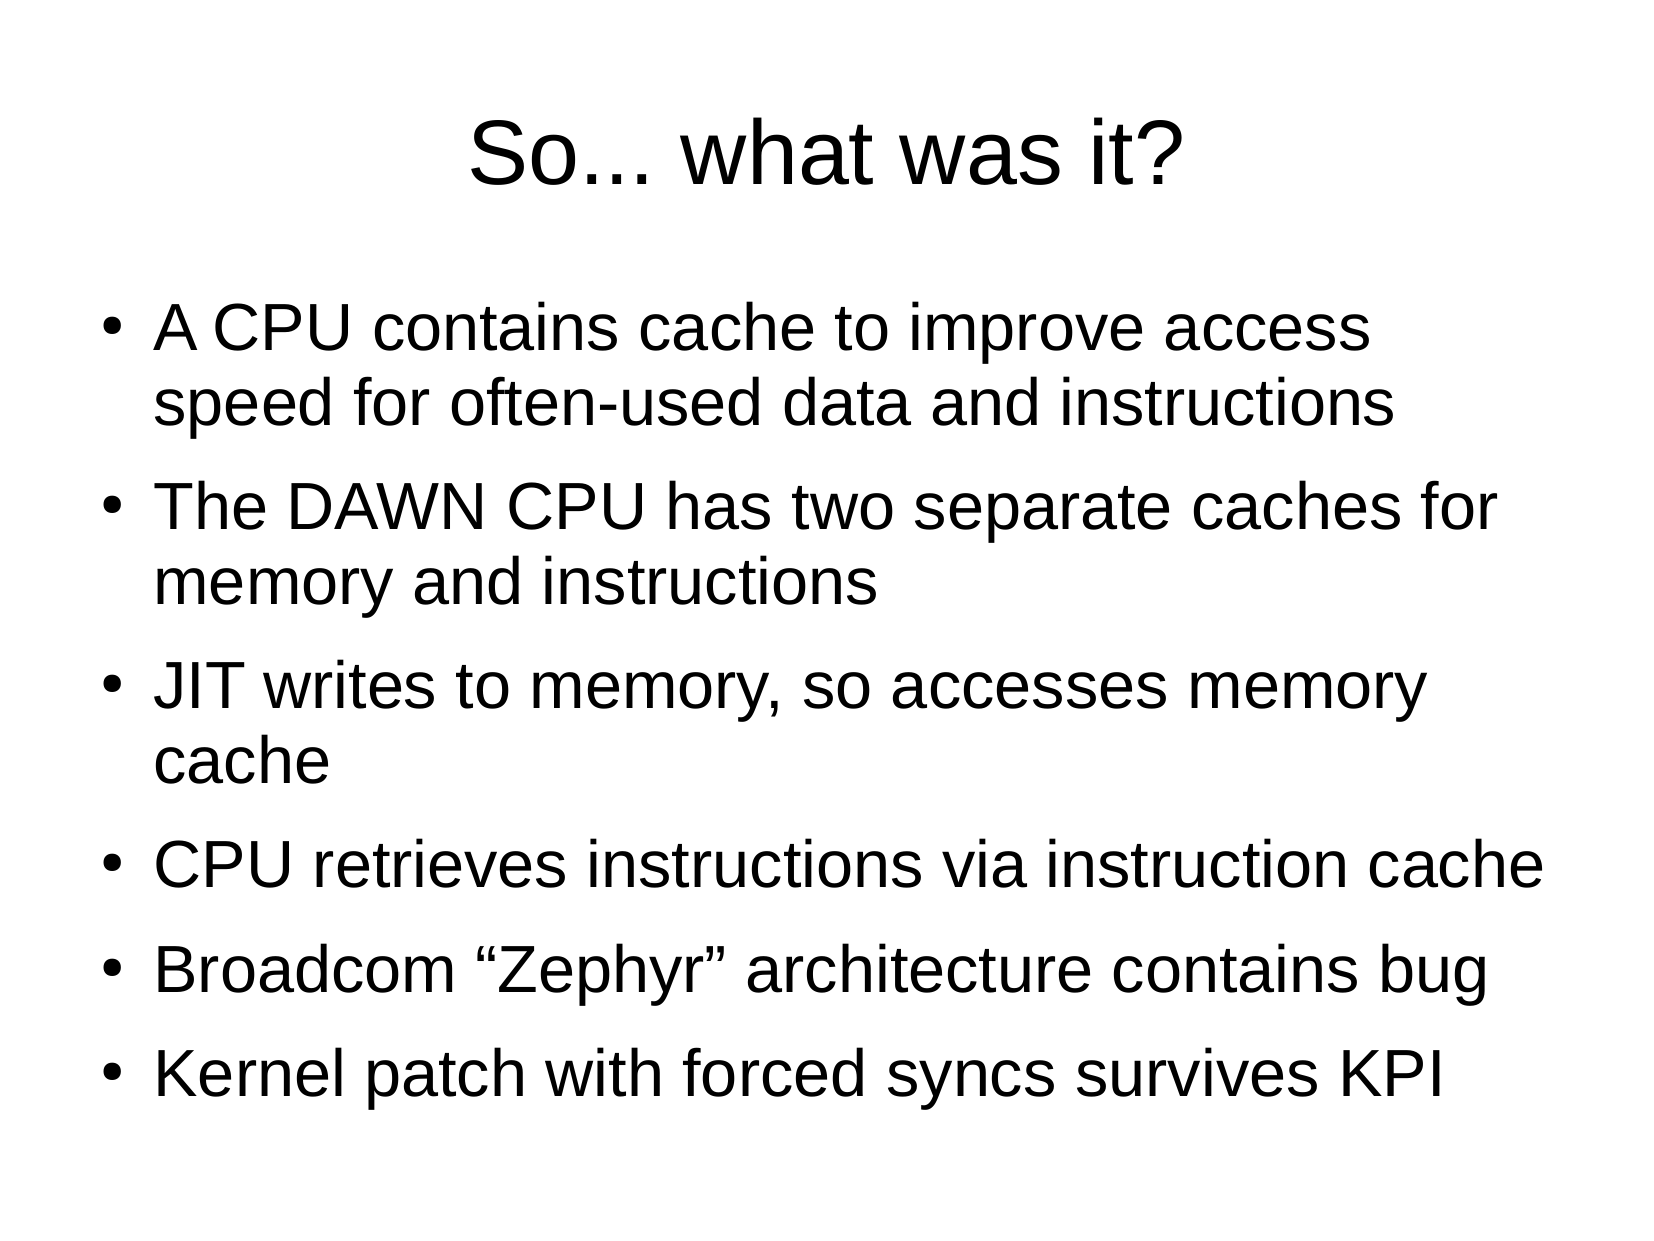

# So... what was it?
A CPU contains cache to improve access speed for often-used data and instructions
The DAWN CPU has two separate caches for memory and instructions
JIT writes to memory, so accesses memory cache
CPU retrieves instructions via instruction cache
Broadcom “Zephyr” architecture contains bug
Kernel patch with forced syncs survives KPI